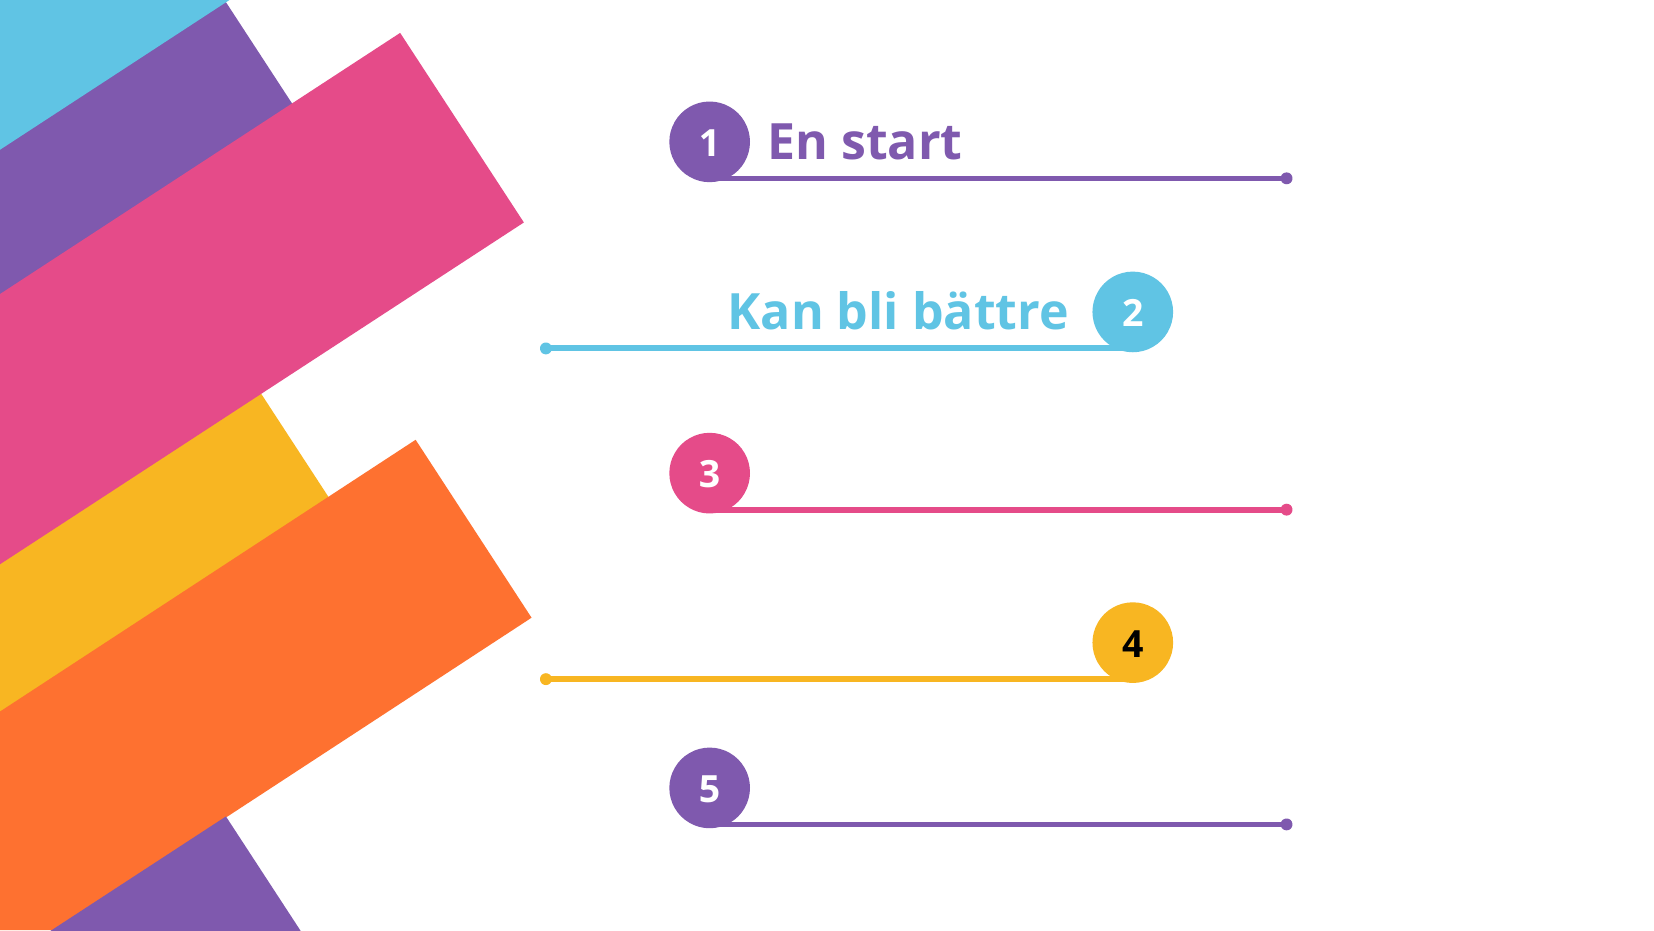

1
# En start
2
Kan bli bättre
3
4
5